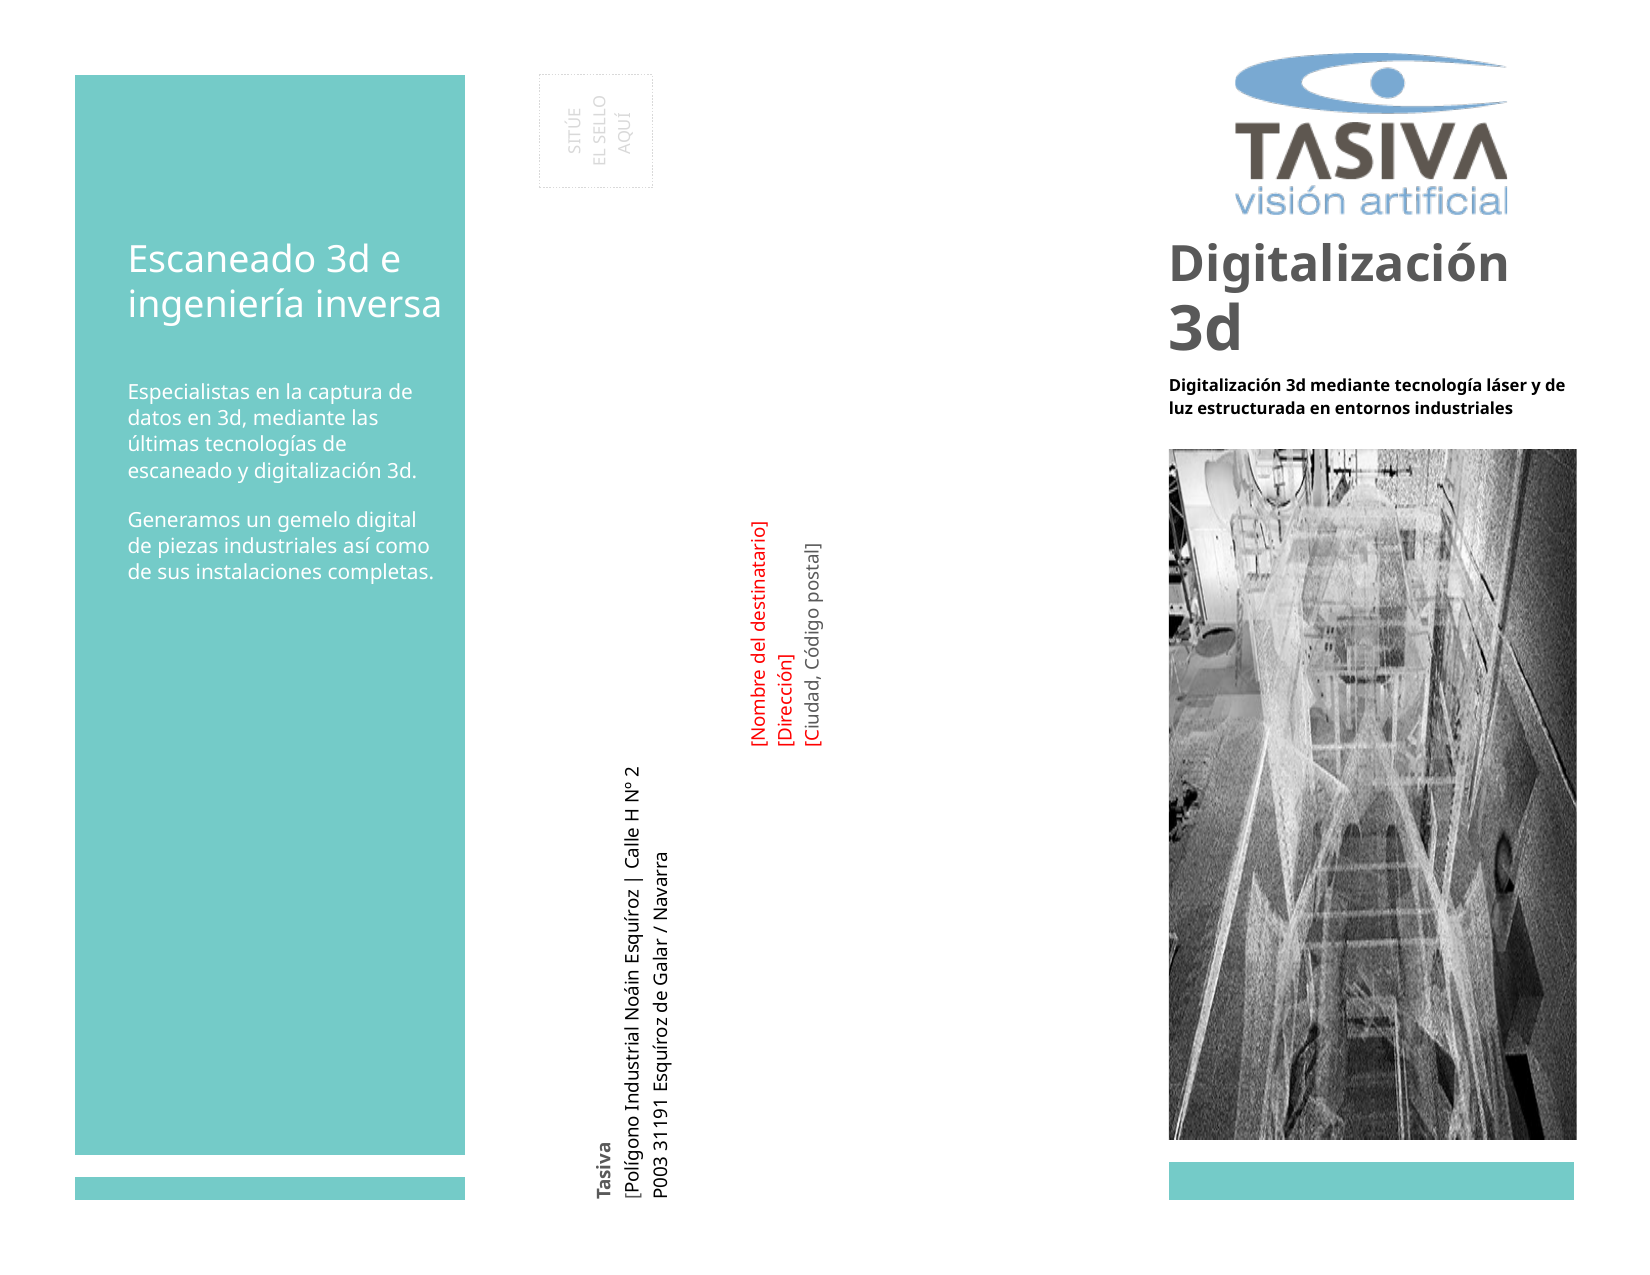

Digitalización 3d
# Escaneado 3d e ingeniería inversa
Digitalización 3d mediante tecnología láser y de luz estructurada en entornos industriales
Especialistas en la captura de datos en 3d, mediante las últimas tecnologías de escaneado y digitalización 3d.
Generamos un gemelo digital de piezas industriales así como de sus instalaciones completas.
[Nombre del destinatario]
[Dirección]
[Ciudad, Código postal]
[Polígono Industrial Noáin Esquíroz | Calle H Nº 2
P003 31191 Esquíroz de Galar / Navarra
Tasiva